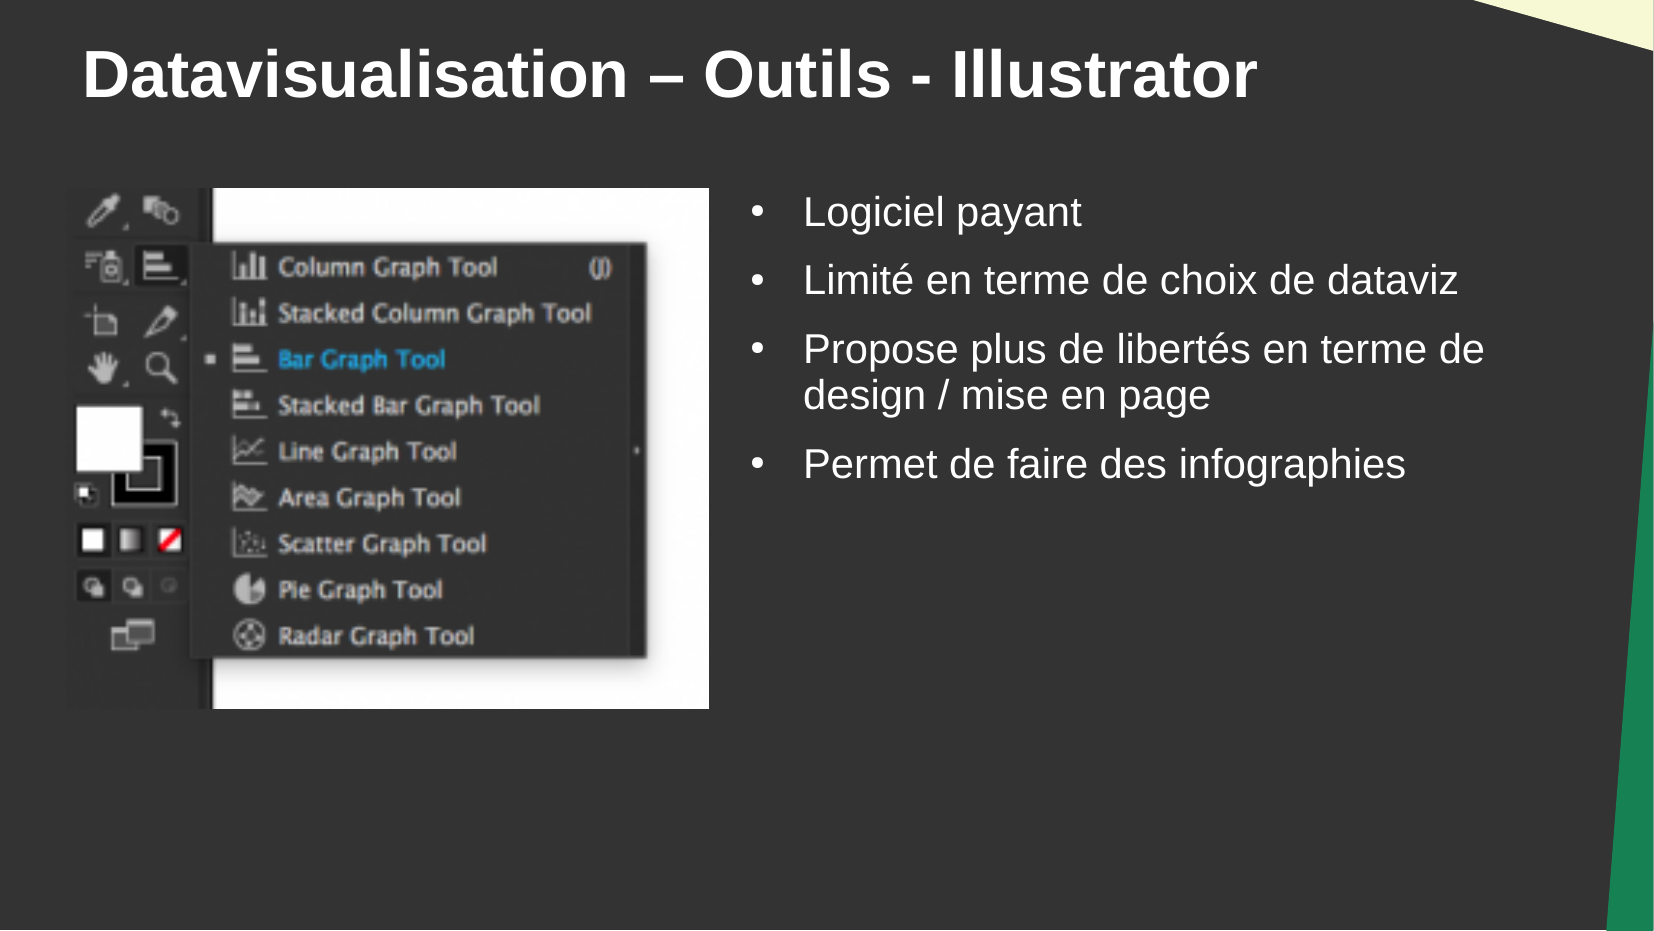

# Datavisualisation – Outils - Illustrator
Logiciel payant
Limité en terme de choix de dataviz
Propose plus de libertés en terme de design / mise en page
Permet de faire des infographies